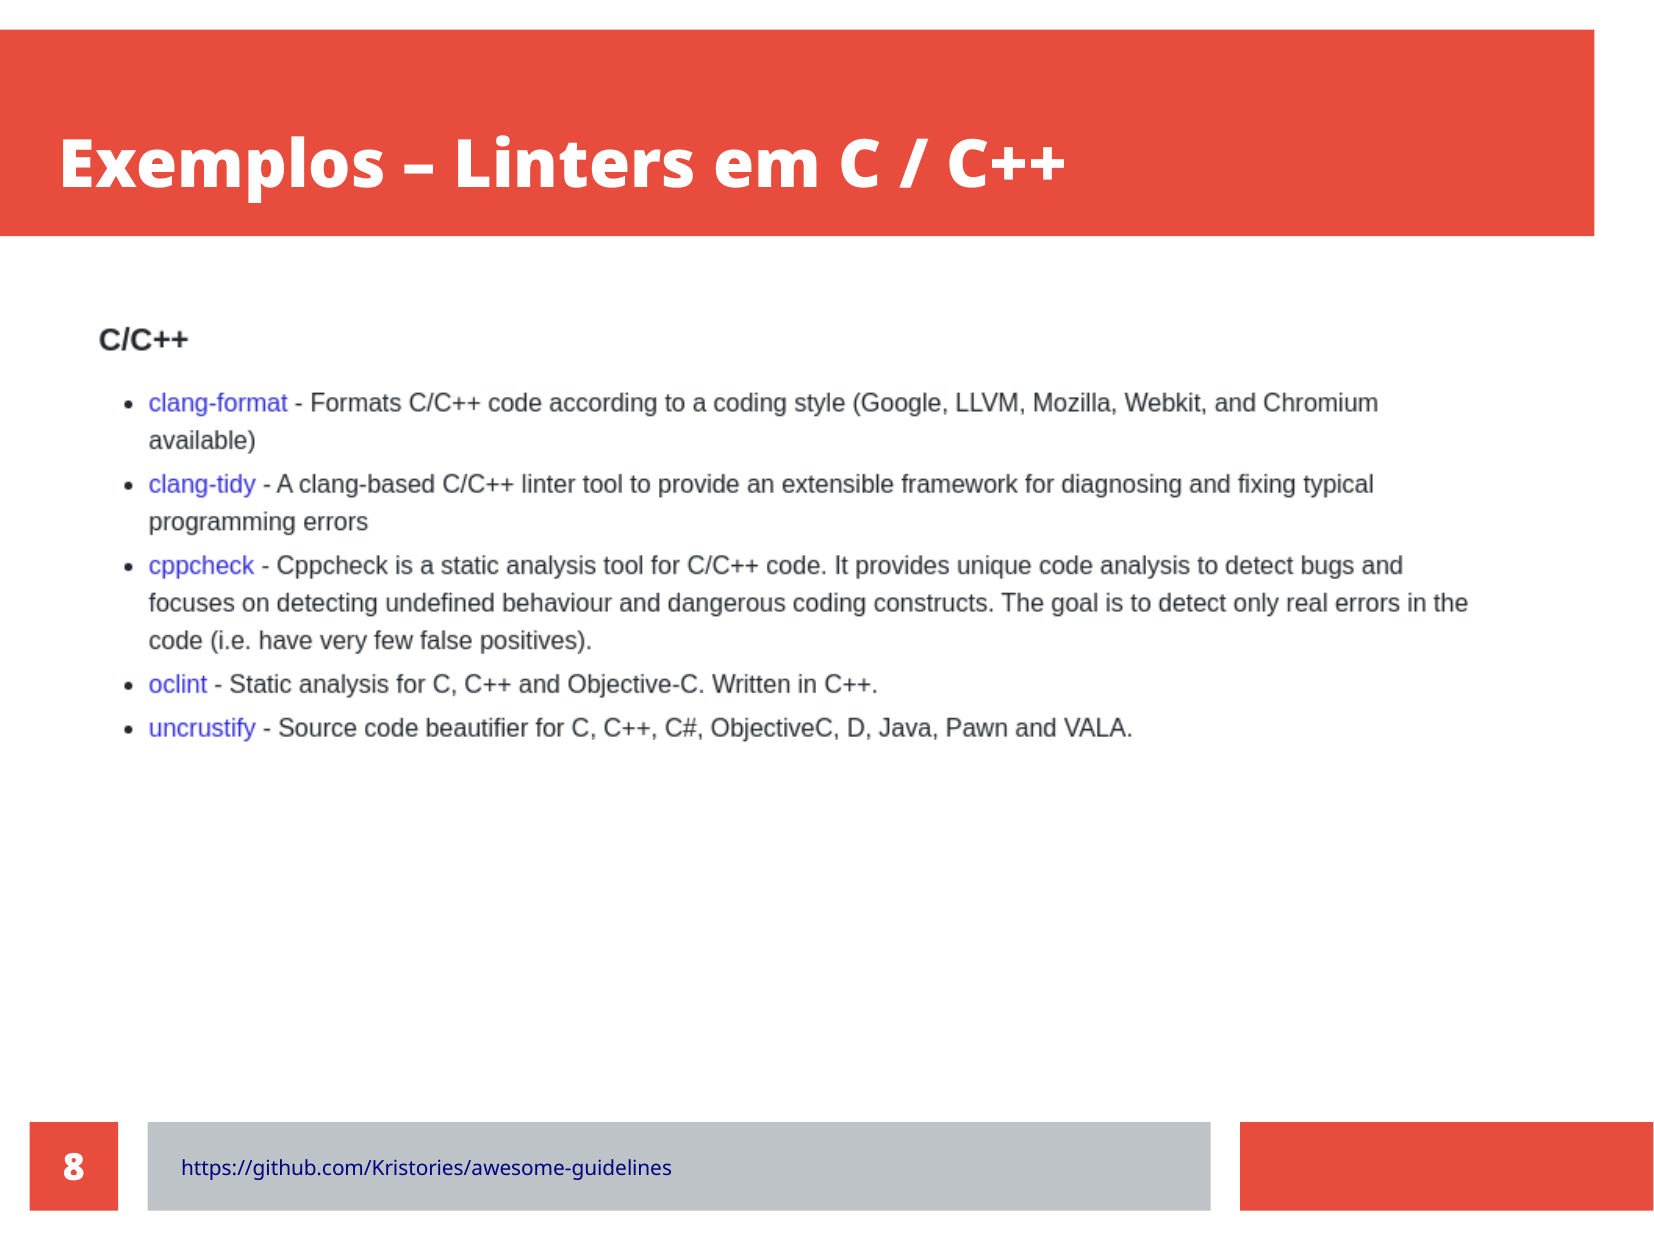

# Exemplos – Linters em C / C++
8
https://github.com/Kristories/awesome-guidelines